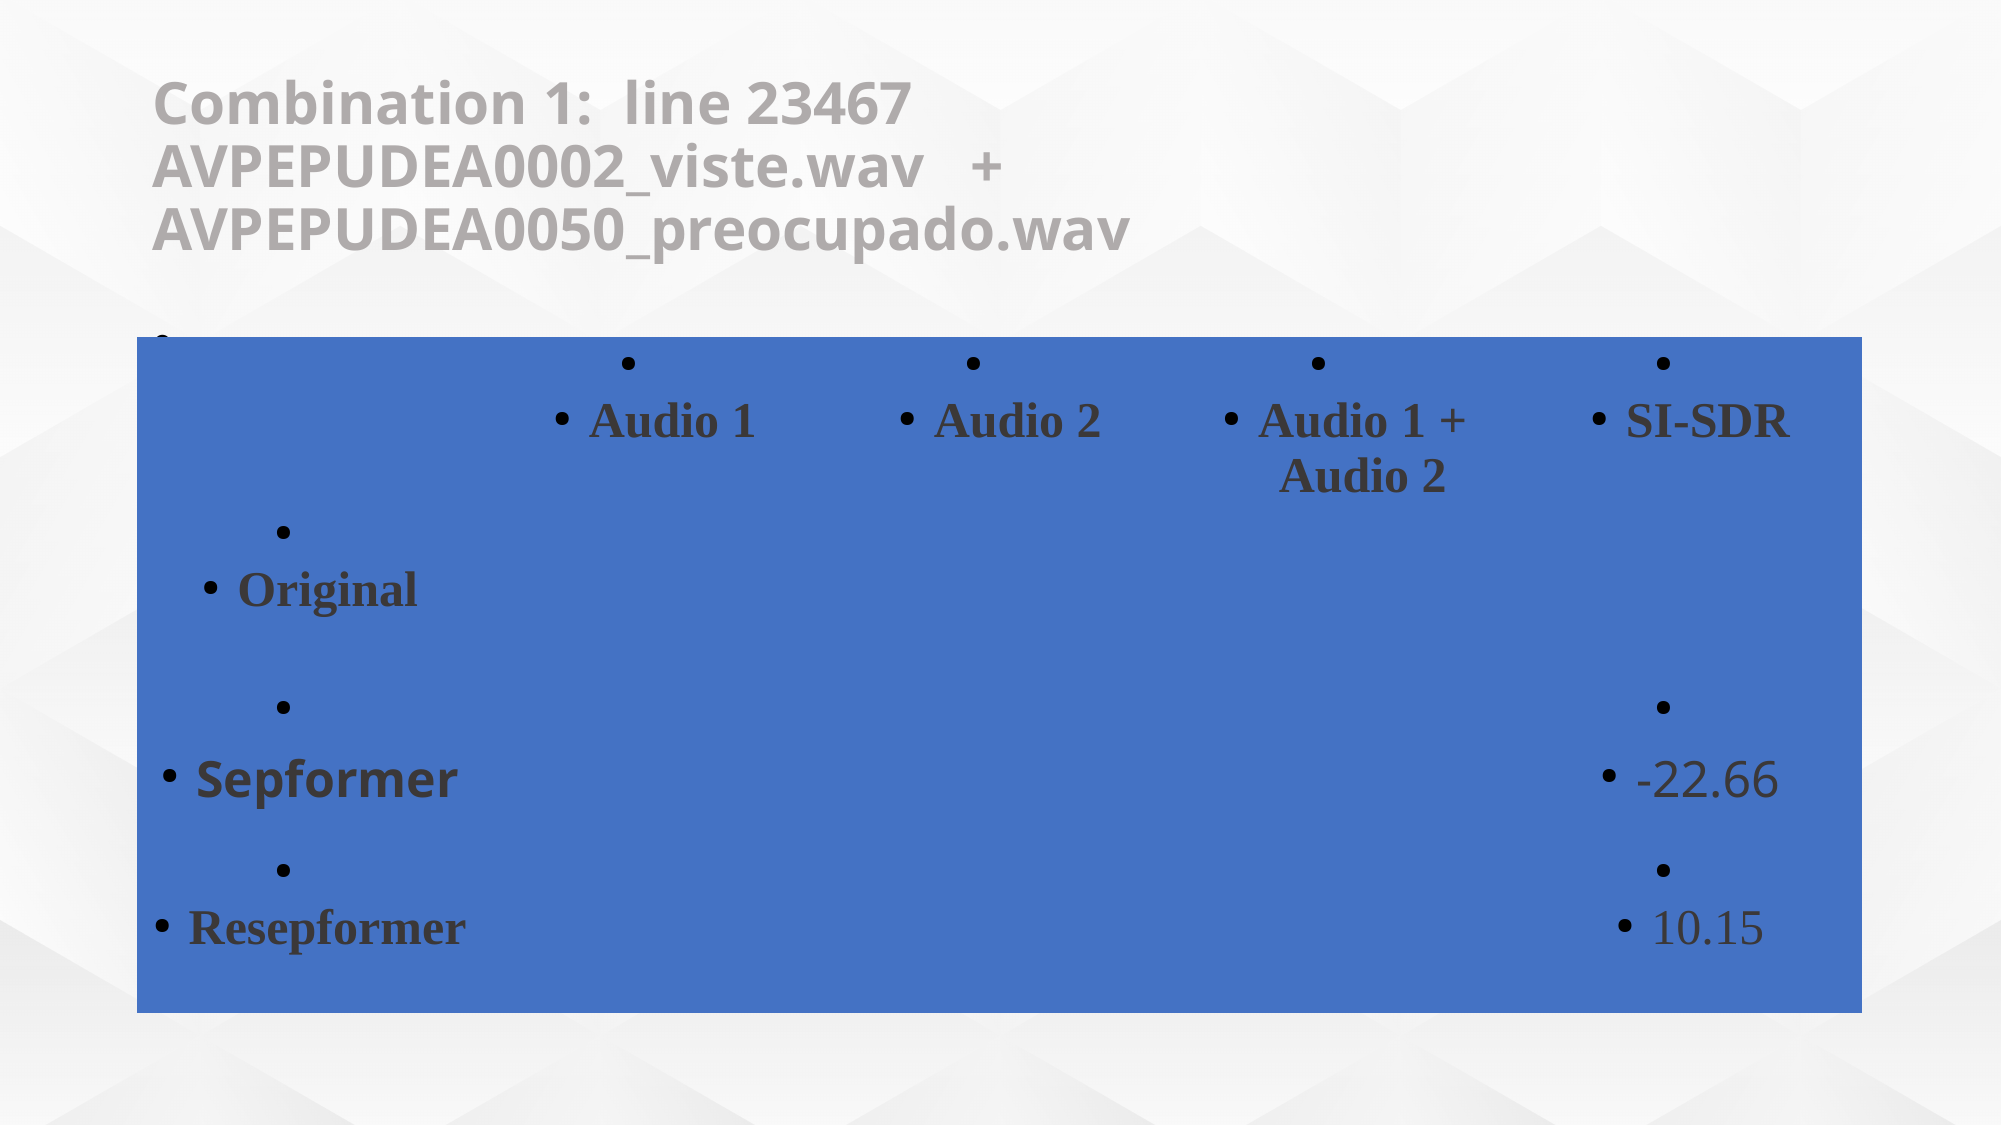

# Combination 1: line 23467 AVPEPUDEA0002_viste.wav + AVPEPUDEA0050_preocupado.wav
| | Audio 1 | Audio 2 | Audio 1 + Audio 2 | SI-SDR |
| --- | --- | --- | --- | --- |
| Original | | | | |
| Sepformer | | | | -22.66 |
| Resepformer | | | | 10.15 |